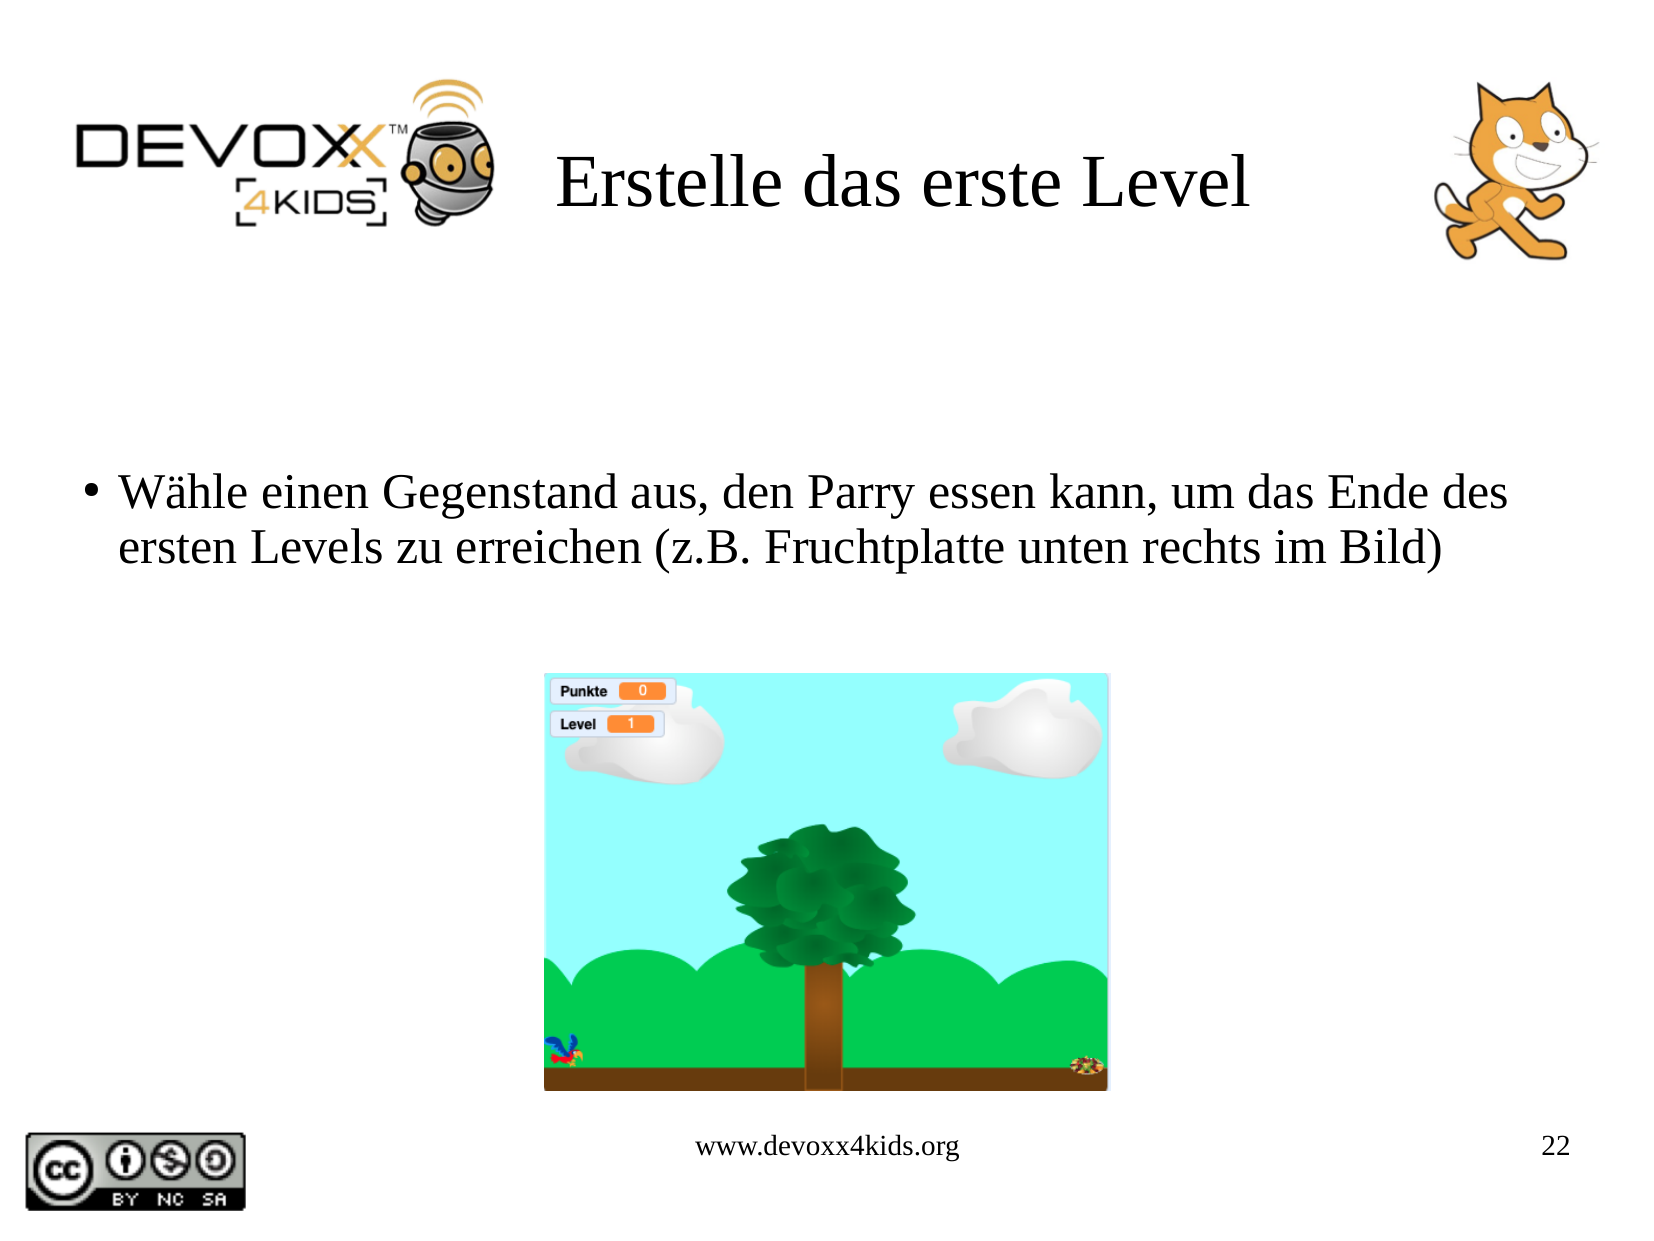

# Erstelle das erste Level
Wähle einen Gegenstand aus, den Parry essen kann, um das Ende des ersten Levels zu erreichen (z.B. Fruchtplatte unten rechts im Bild)
www.devoxx4kids.org
22